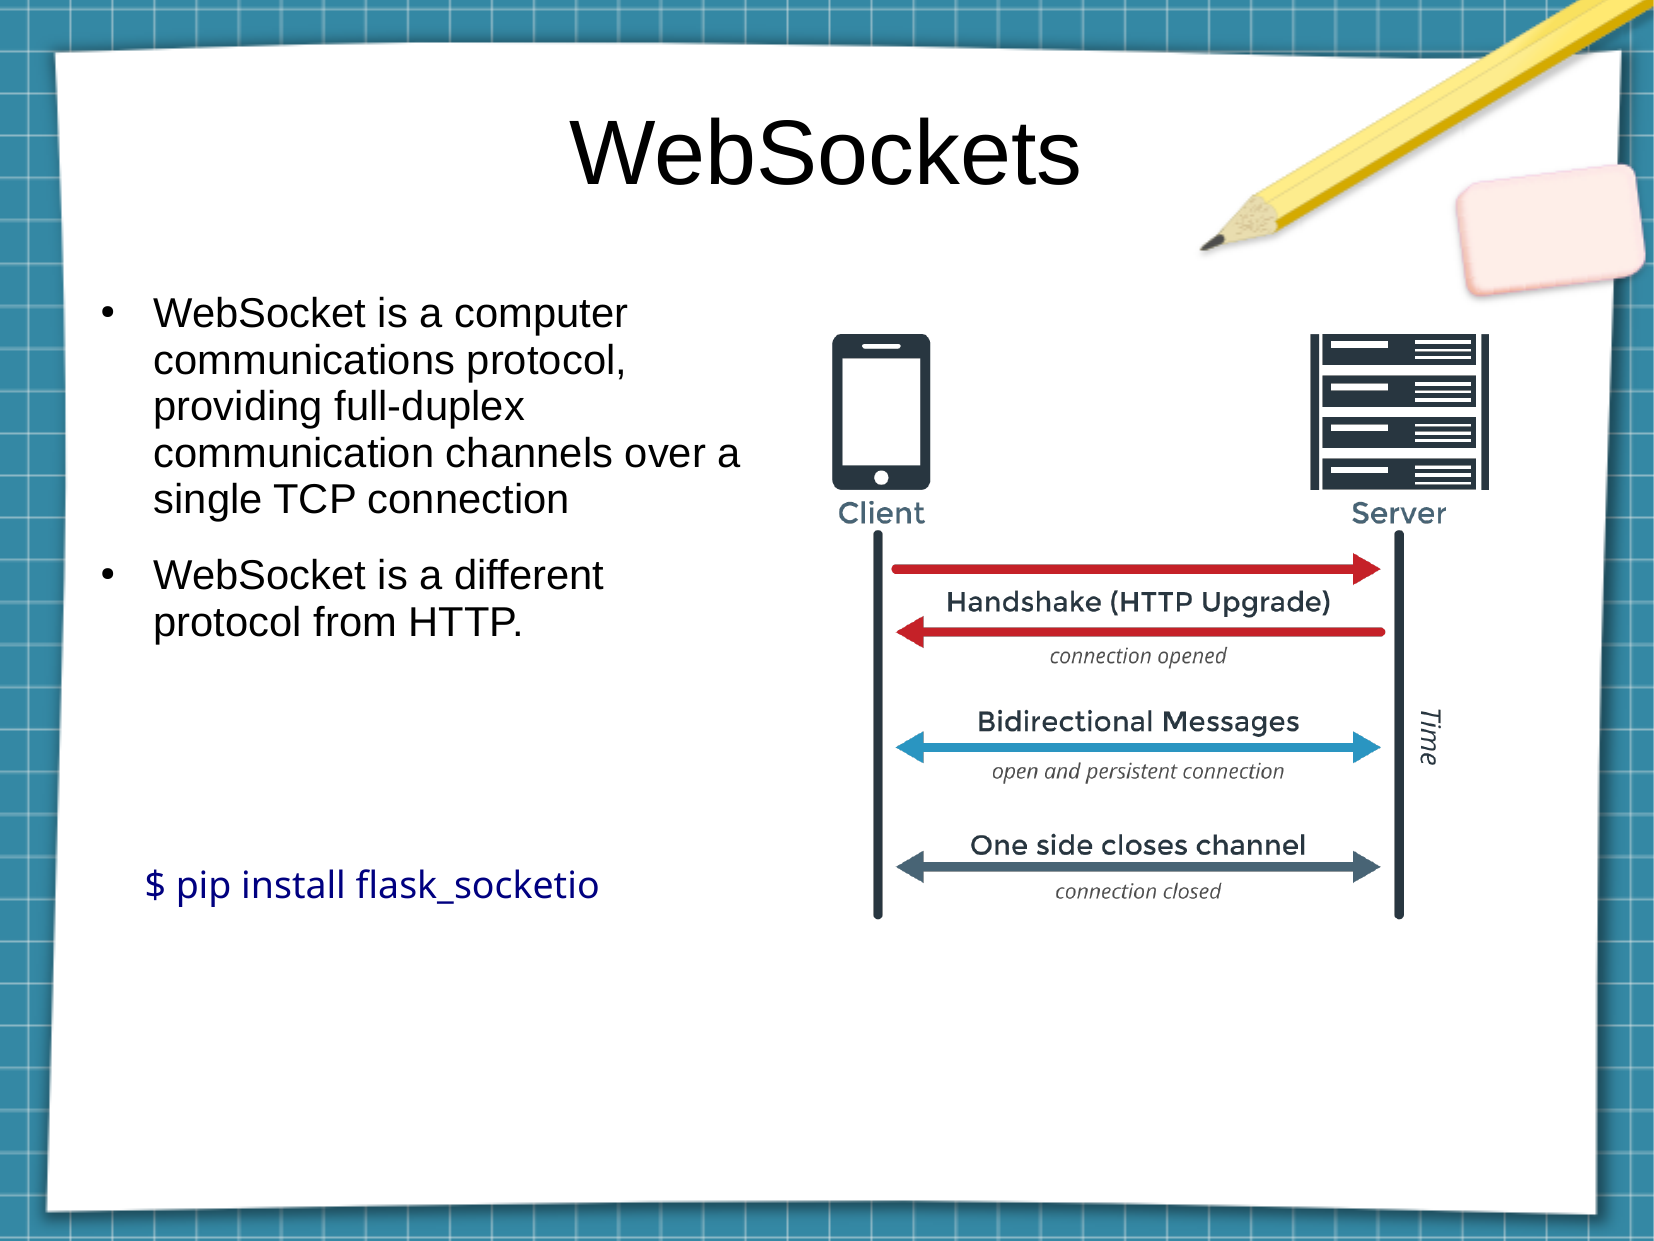

# WebSockets
WebSocket is a computer communications protocol, providing full-duplex communication channels over a single TCP connection
WebSocket is a different protocol from HTTP.
$ pip install flask_socketio